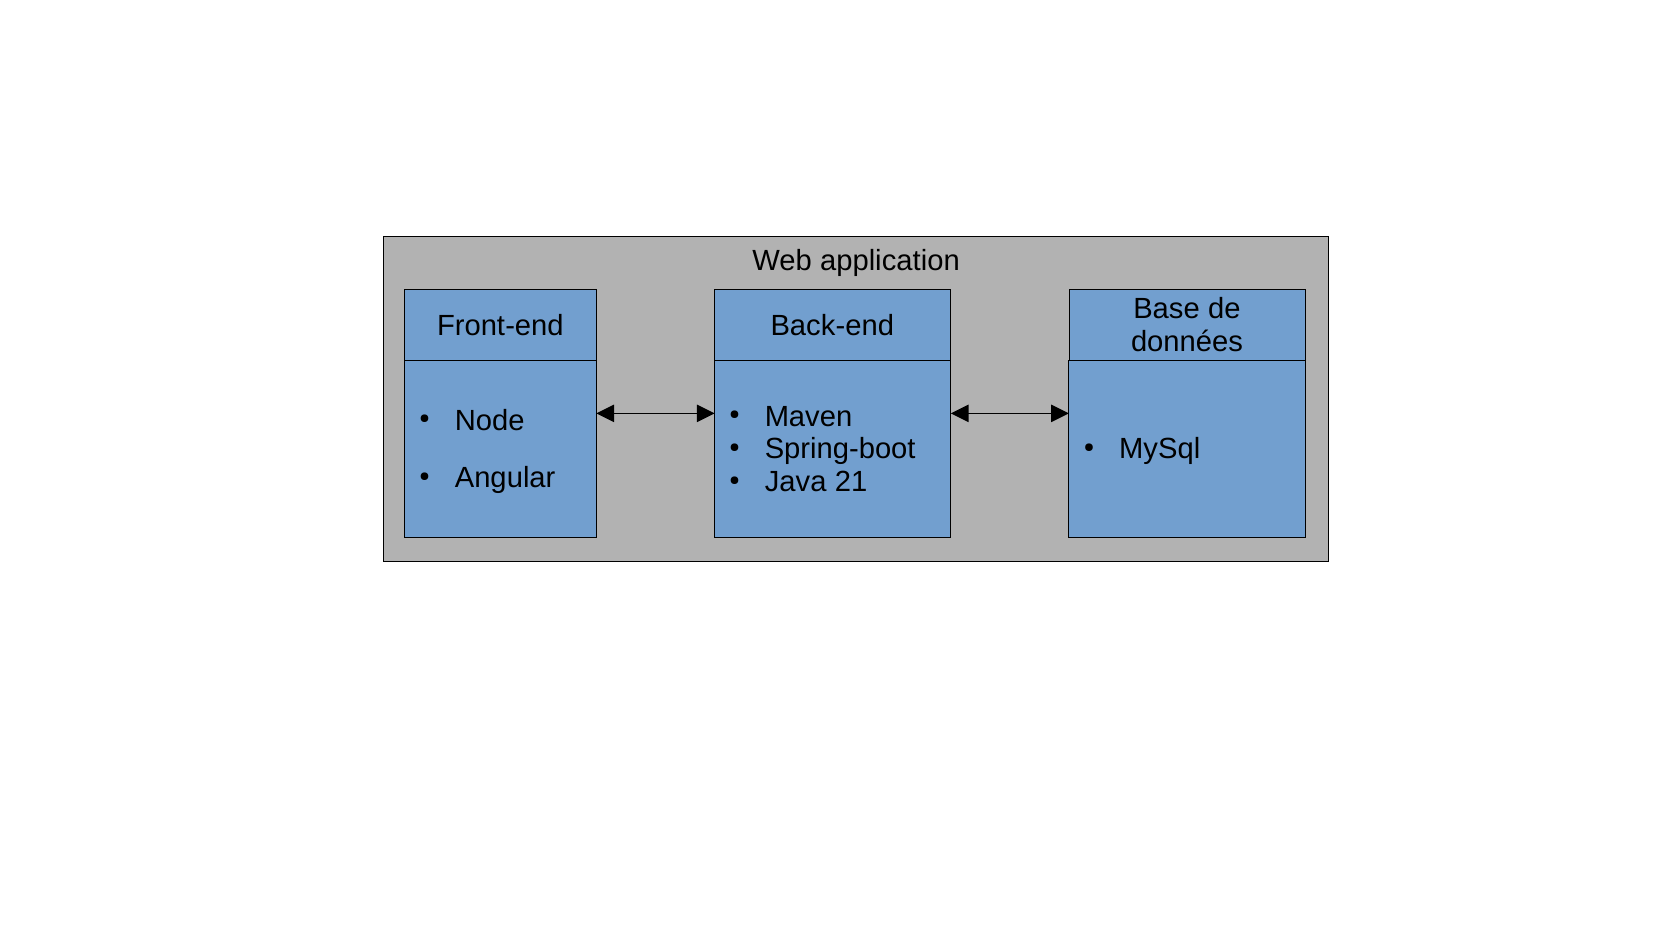

Web application
Base de données
Front-end
Back-end
Node
Angular
Maven
Spring-boot
Java 21
MySql